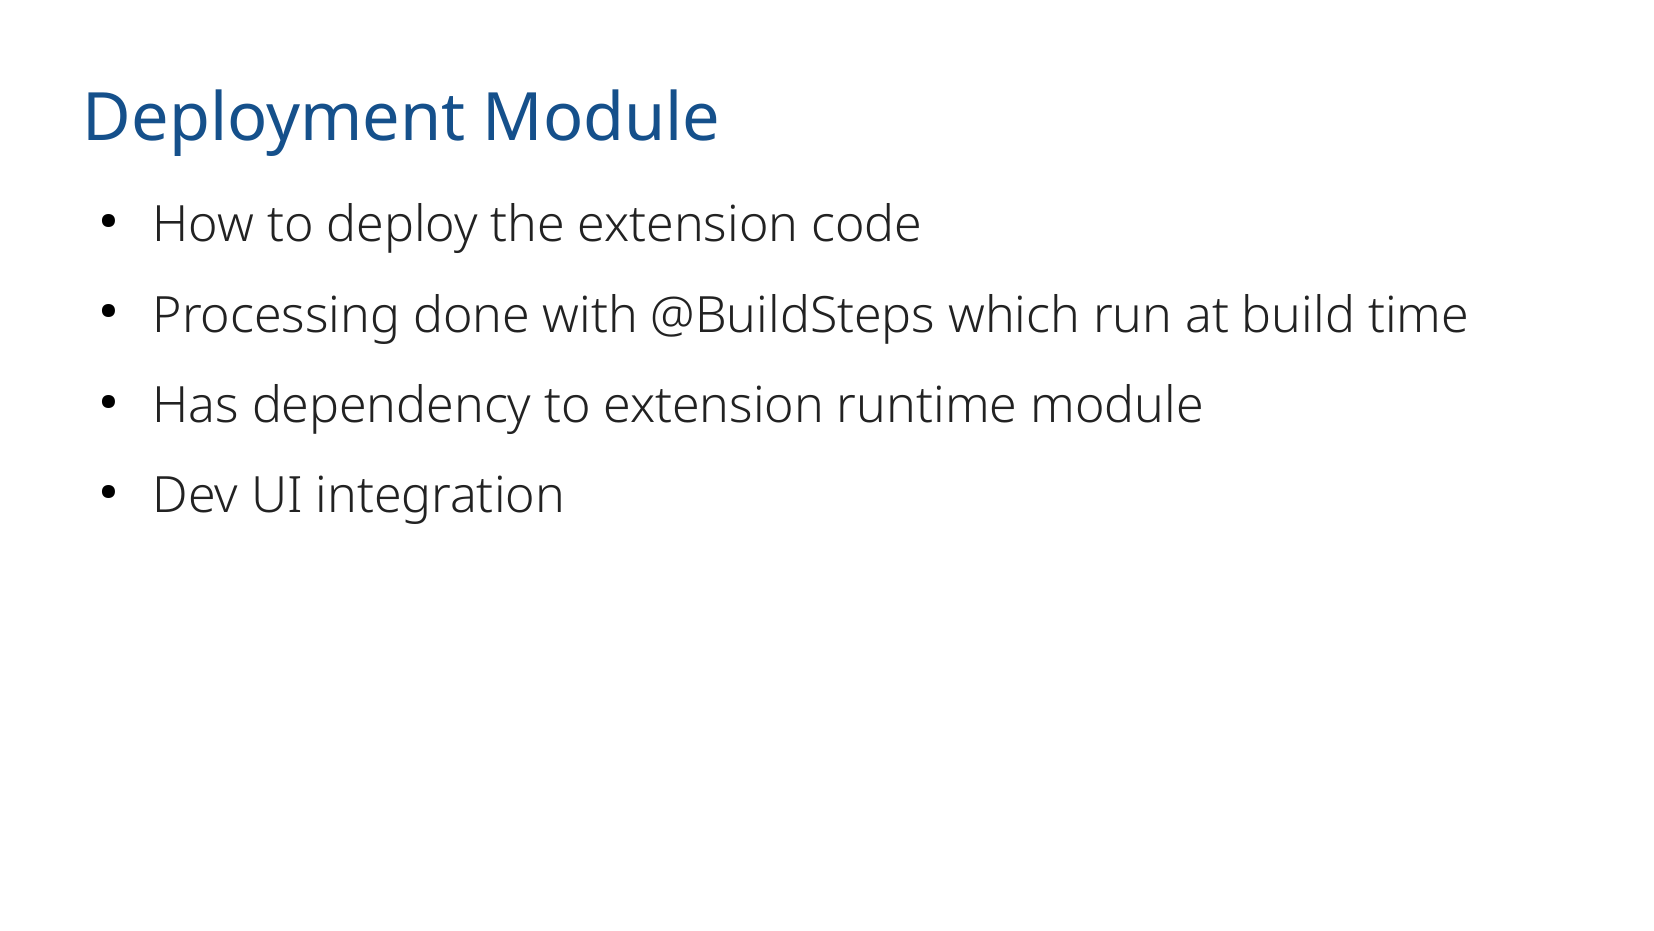

# Deployment Module
How to deploy the extension code
Processing done with @BuildSteps which run at build time
Has dependency to extension runtime module
Dev UI integration